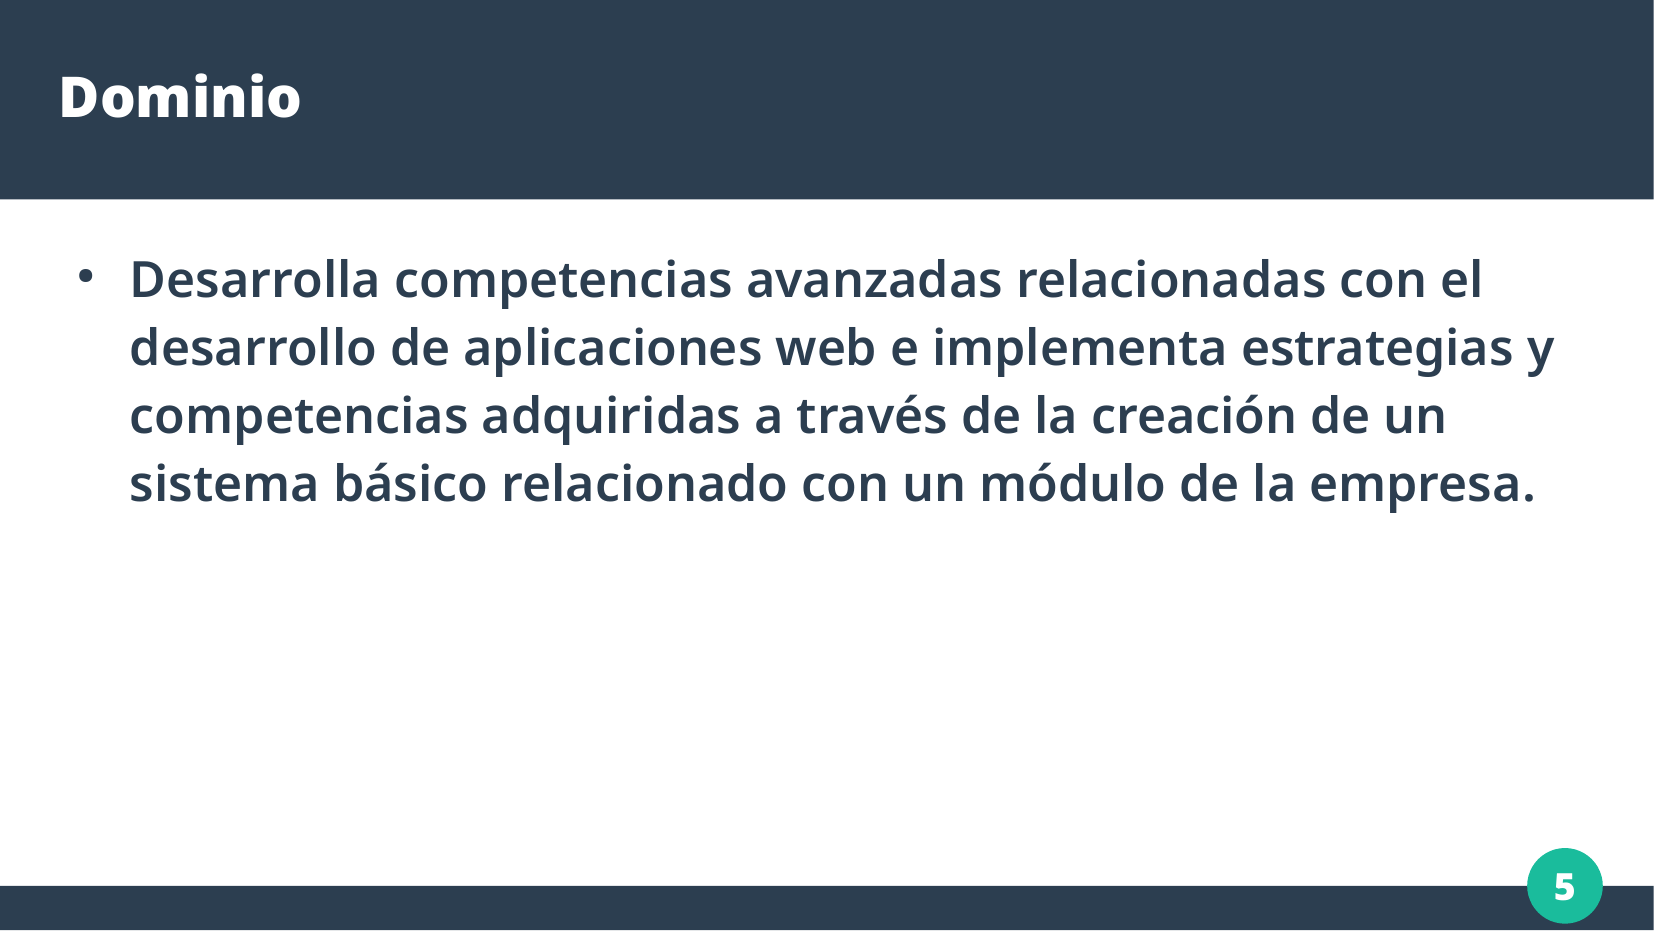

# Dominio
Desarrolla competencias avanzadas relacionadas con el desarrollo de aplicaciones web e implementa estrategias y competencias adquiridas a través de la creación de un sistema básico relacionado con un módulo de la empresa.